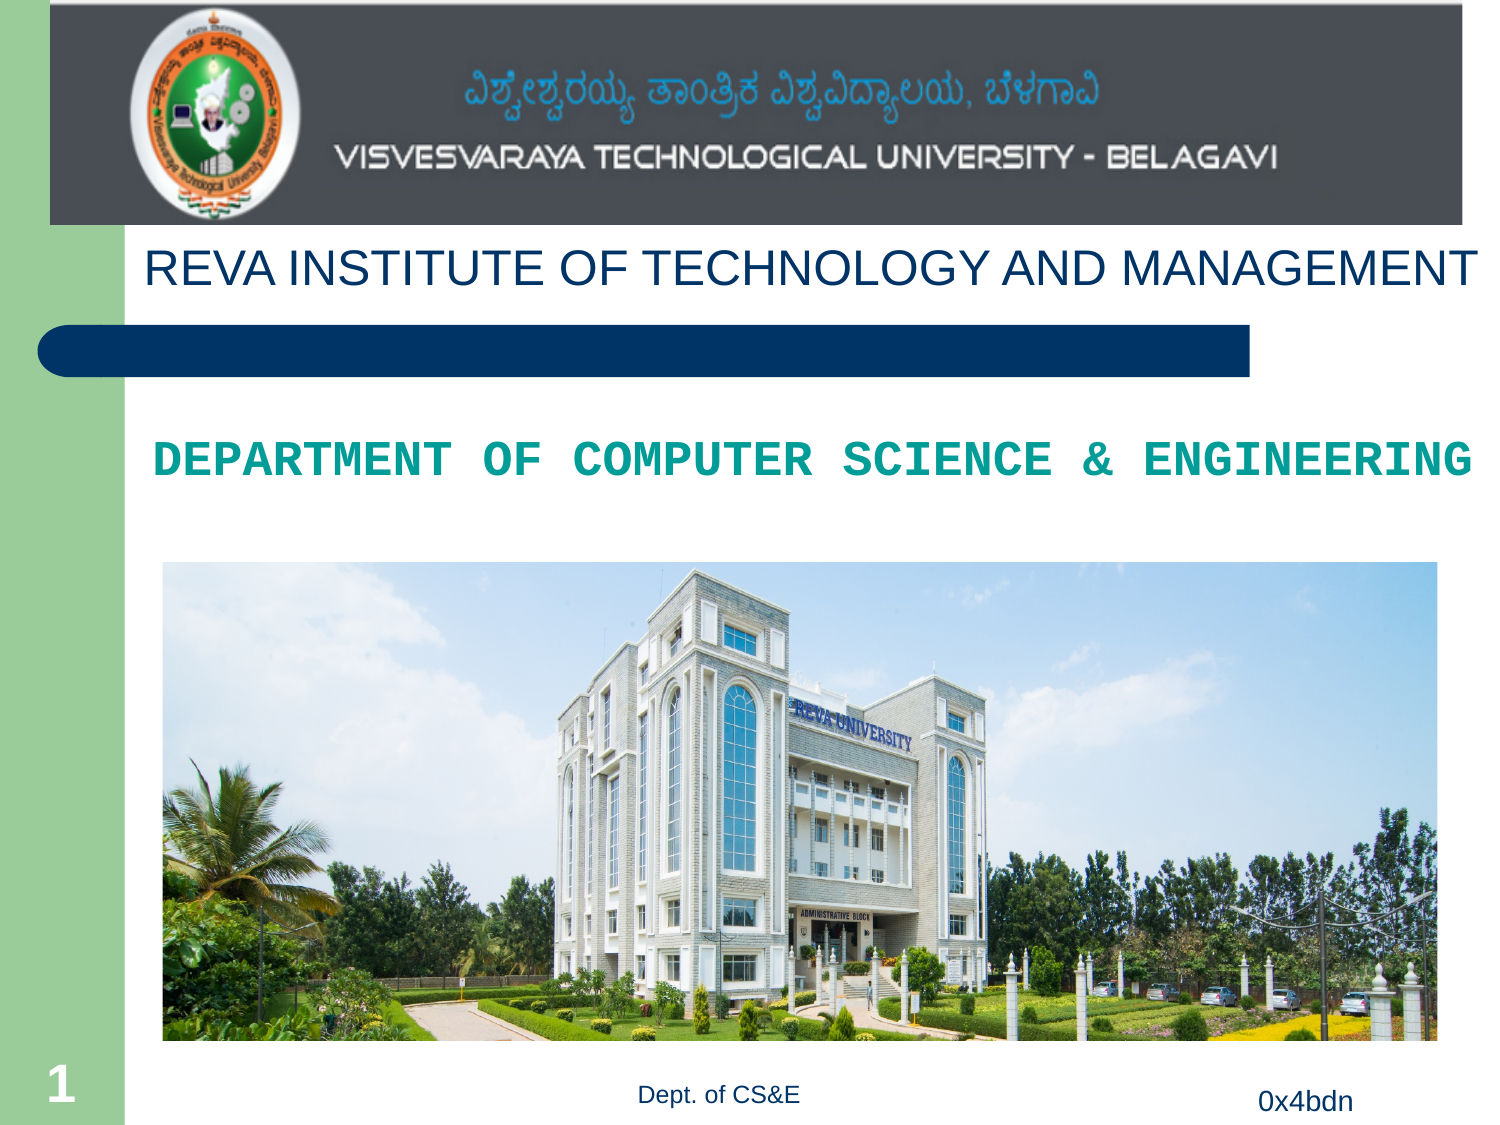

REVA INSTITUTE OF TECHNOLOGY AND MANAGEMENT
# DEPARTMENT OF COMPUTER SCIENCE & ENGINEERING
Dept. of CS&E
0x4bdn